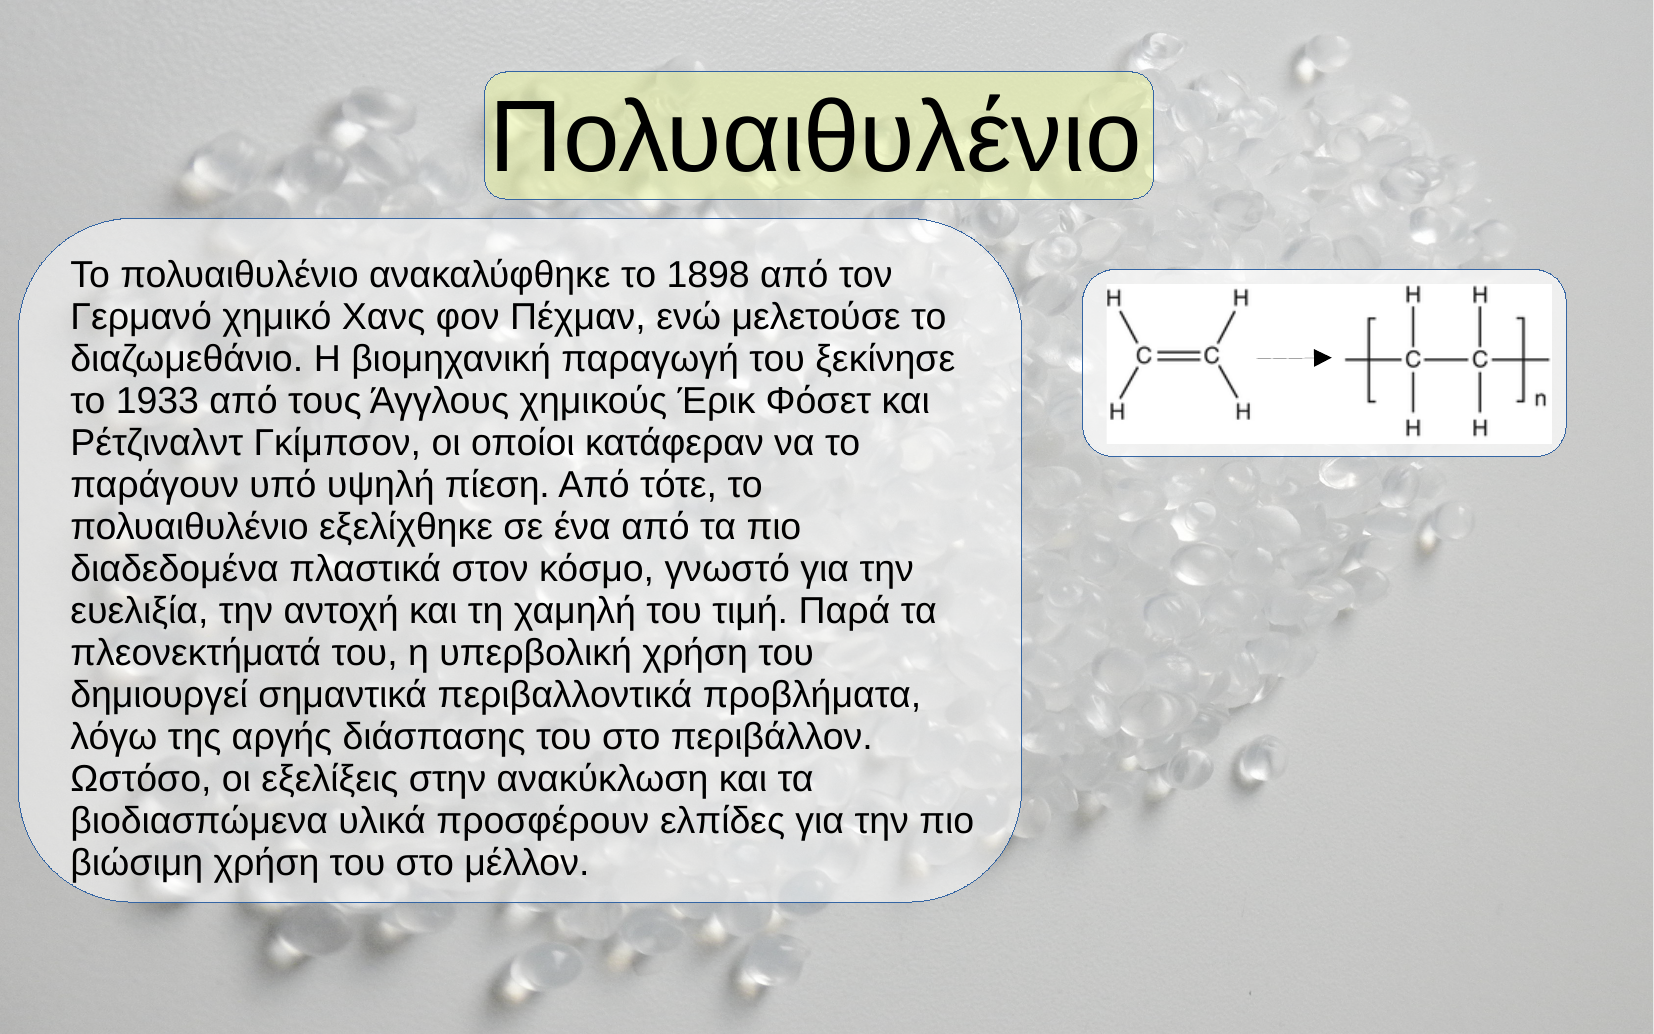

# Πολυαιθυλένιο
Το πολυαιθυλένιο ανακαλύφθηκε το 1898 από τον Γερμανό χημικό Χανς φον Πέχμαν, ενώ μελετούσε το διαζωμεθάνιο. Η βιομηχανική παραγωγή του ξεκίνησε το 1933 από τους Άγγλους χημικούς Έρικ Φόσετ και Ρέτζιναλντ Γκίμπσον, οι οποίοι κατάφεραν να το παράγουν υπό υψηλή πίεση. Από τότε, το πολυαιθυλένιο εξελίχθηκε σε ένα από τα πιο διαδεδομένα πλαστικά στον κόσμο, γνωστό για την ευελιξία, την αντοχή και τη χαμηλή του τιμή. Παρά τα πλεονεκτήματά του, η υπερβολική χρήση του δημιουργεί σημαντικά περιβαλλοντικά προβλήματα, λόγω της αργής διάσπασης του στο περιβάλλον. Ωστόσο, οι εξελίξεις στην ανακύκλωση και τα βιοδιασπώμενα υλικά προσφέρουν ελπίδες για την πιο βιώσιμη χρήση του στο μέλλον.